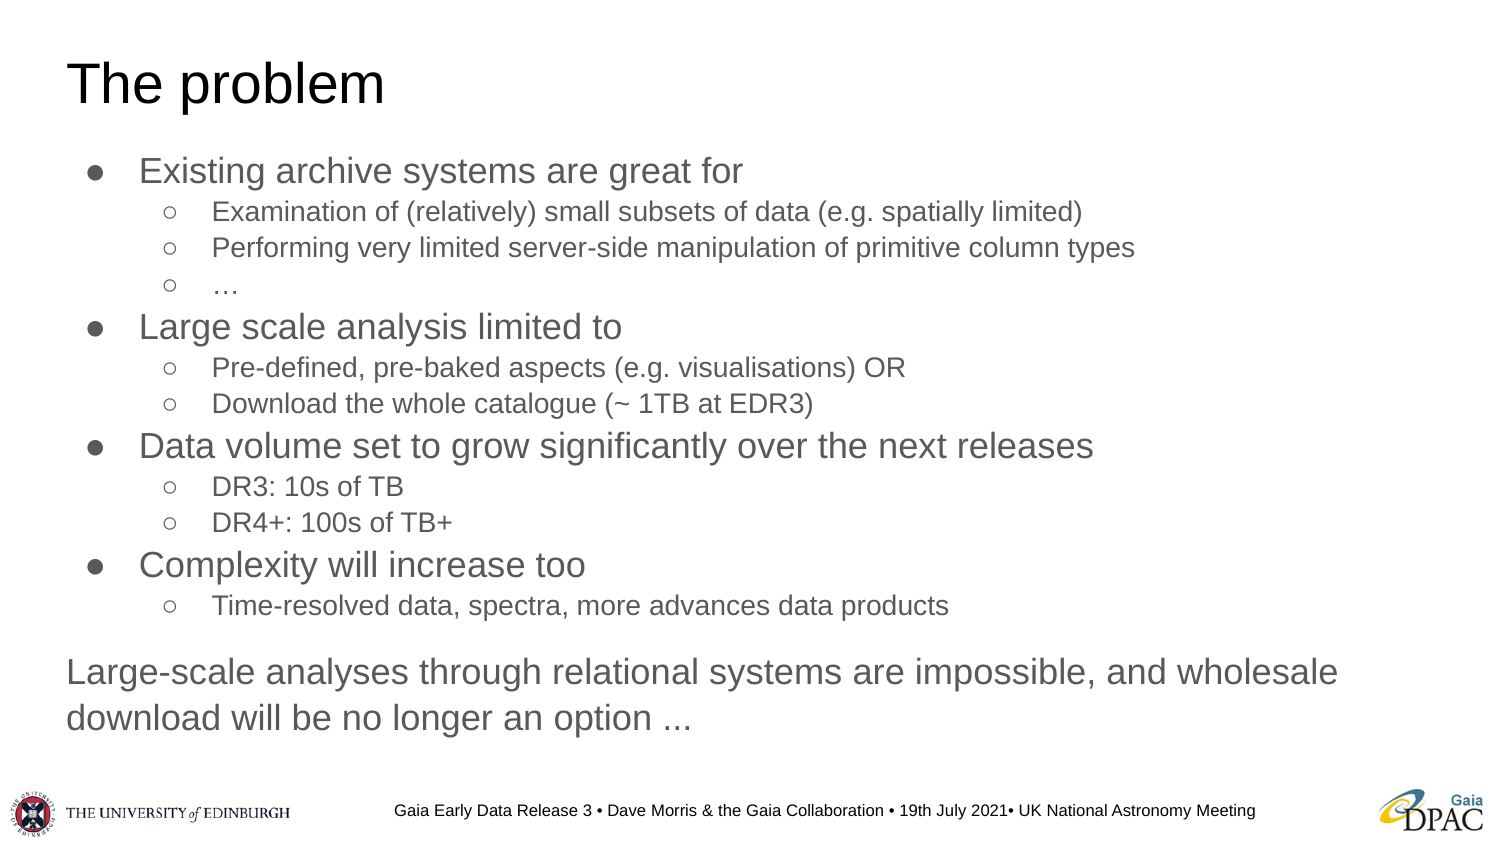

# The problem
Existing archive systems are great for
Examination of (relatively) small subsets of data (e.g. spatially limited)
Performing very limited server-side manipulation of primitive column types
…
Large scale analysis limited to
Pre-defined, pre-baked aspects (e.g. visualisations) OR
Download the whole catalogue (~ 1TB at EDR3)
Data volume set to grow significantly over the next releases
DR3: 10s of TB
DR4+: 100s of TB+
Complexity will increase too
Time-resolved data, spectra, more advances data products
Large-scale analyses through relational systems are impossible, and wholesale download will be no longer an option ...
Gaia Early Data Release 3 • Dave Morris & the Gaia Collaboration • 19th July 2021• UK National Astronomy Meeting